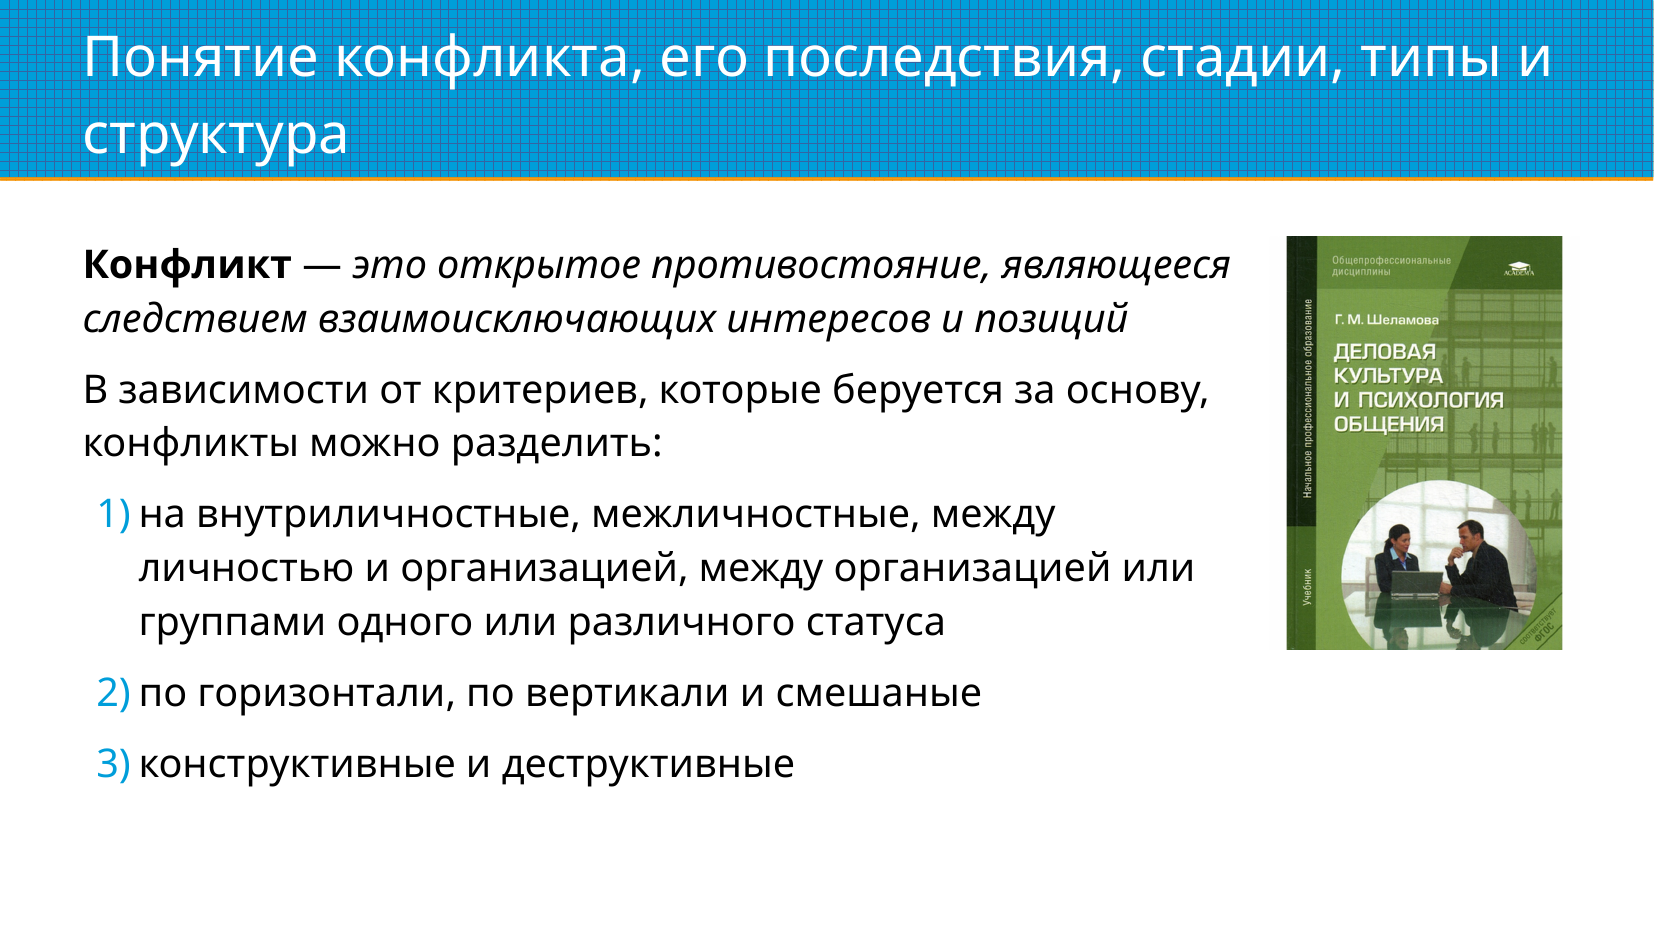

# Понятие конфликта, его последствия, стадии, типы и структура
Конфликт — это открытое противостояние, являющееся следствием взаимоисключающих интересов и позиций
В зависимости от критериев, которые беруется за основу, конфликты можно разделить:
на внутриличностные, межличностные, между личностью и организацией, между организацией или группами одного или различного статуса
по горизонтали, по вертикали и смешаные
конструктивные и деструктивные